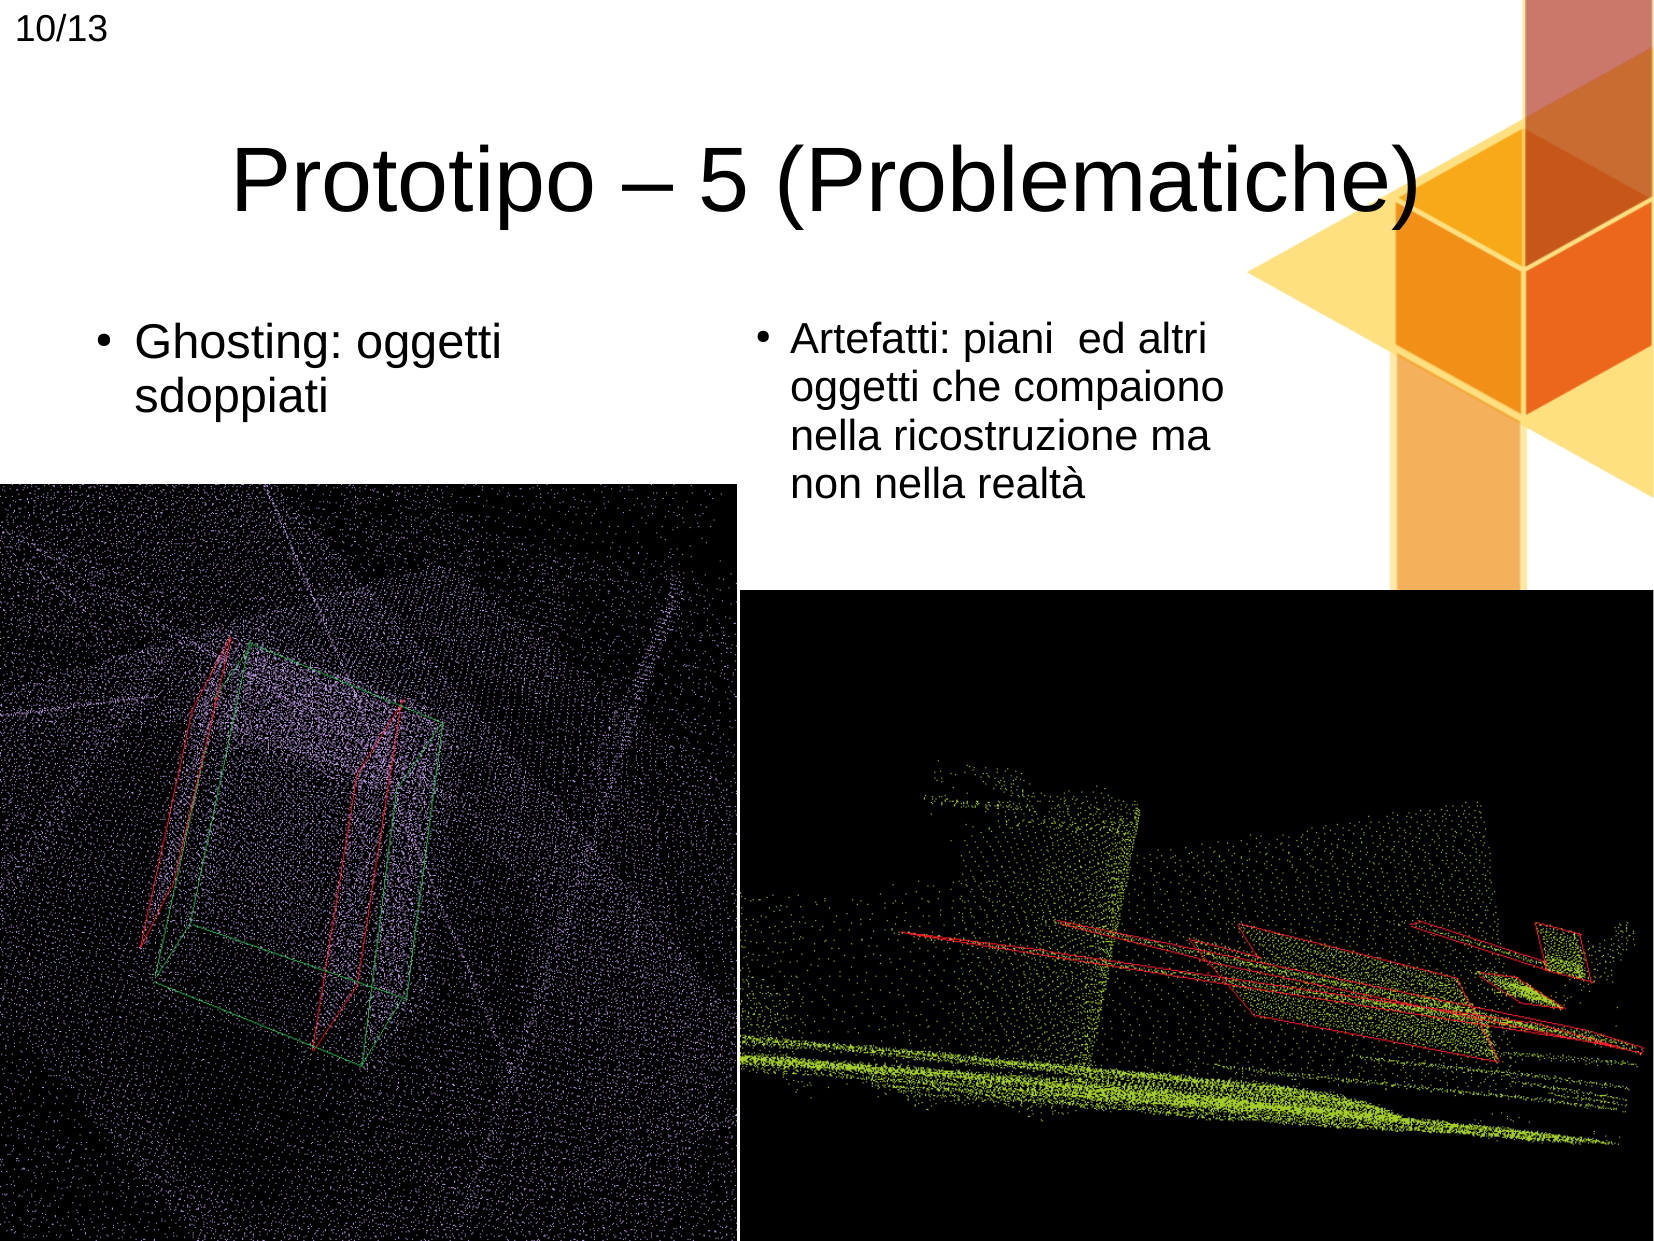

10/13
# Prototipo – 5 (Problematiche)
Ghosting: oggetti sdoppiati
Artefatti: piani ed altri oggetti che compaiono nella ricostruzione ma non nella realtà